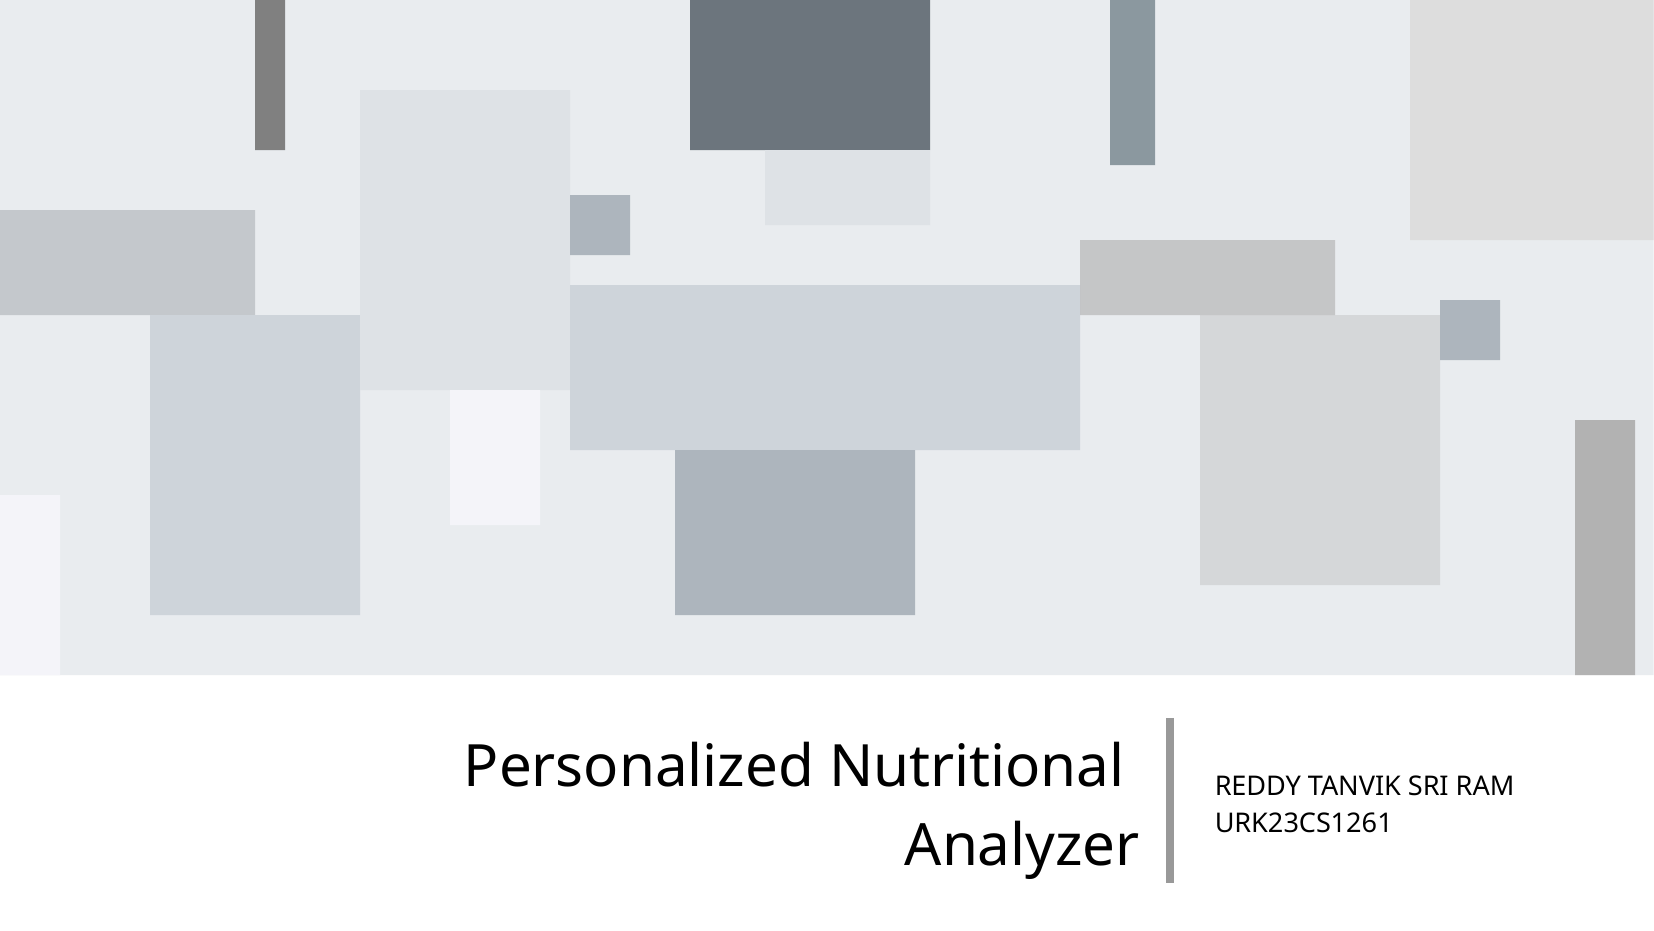

Personalized Nutritional
Analyzer
REDDY TANVIK SRI RAM
URK23CS1261